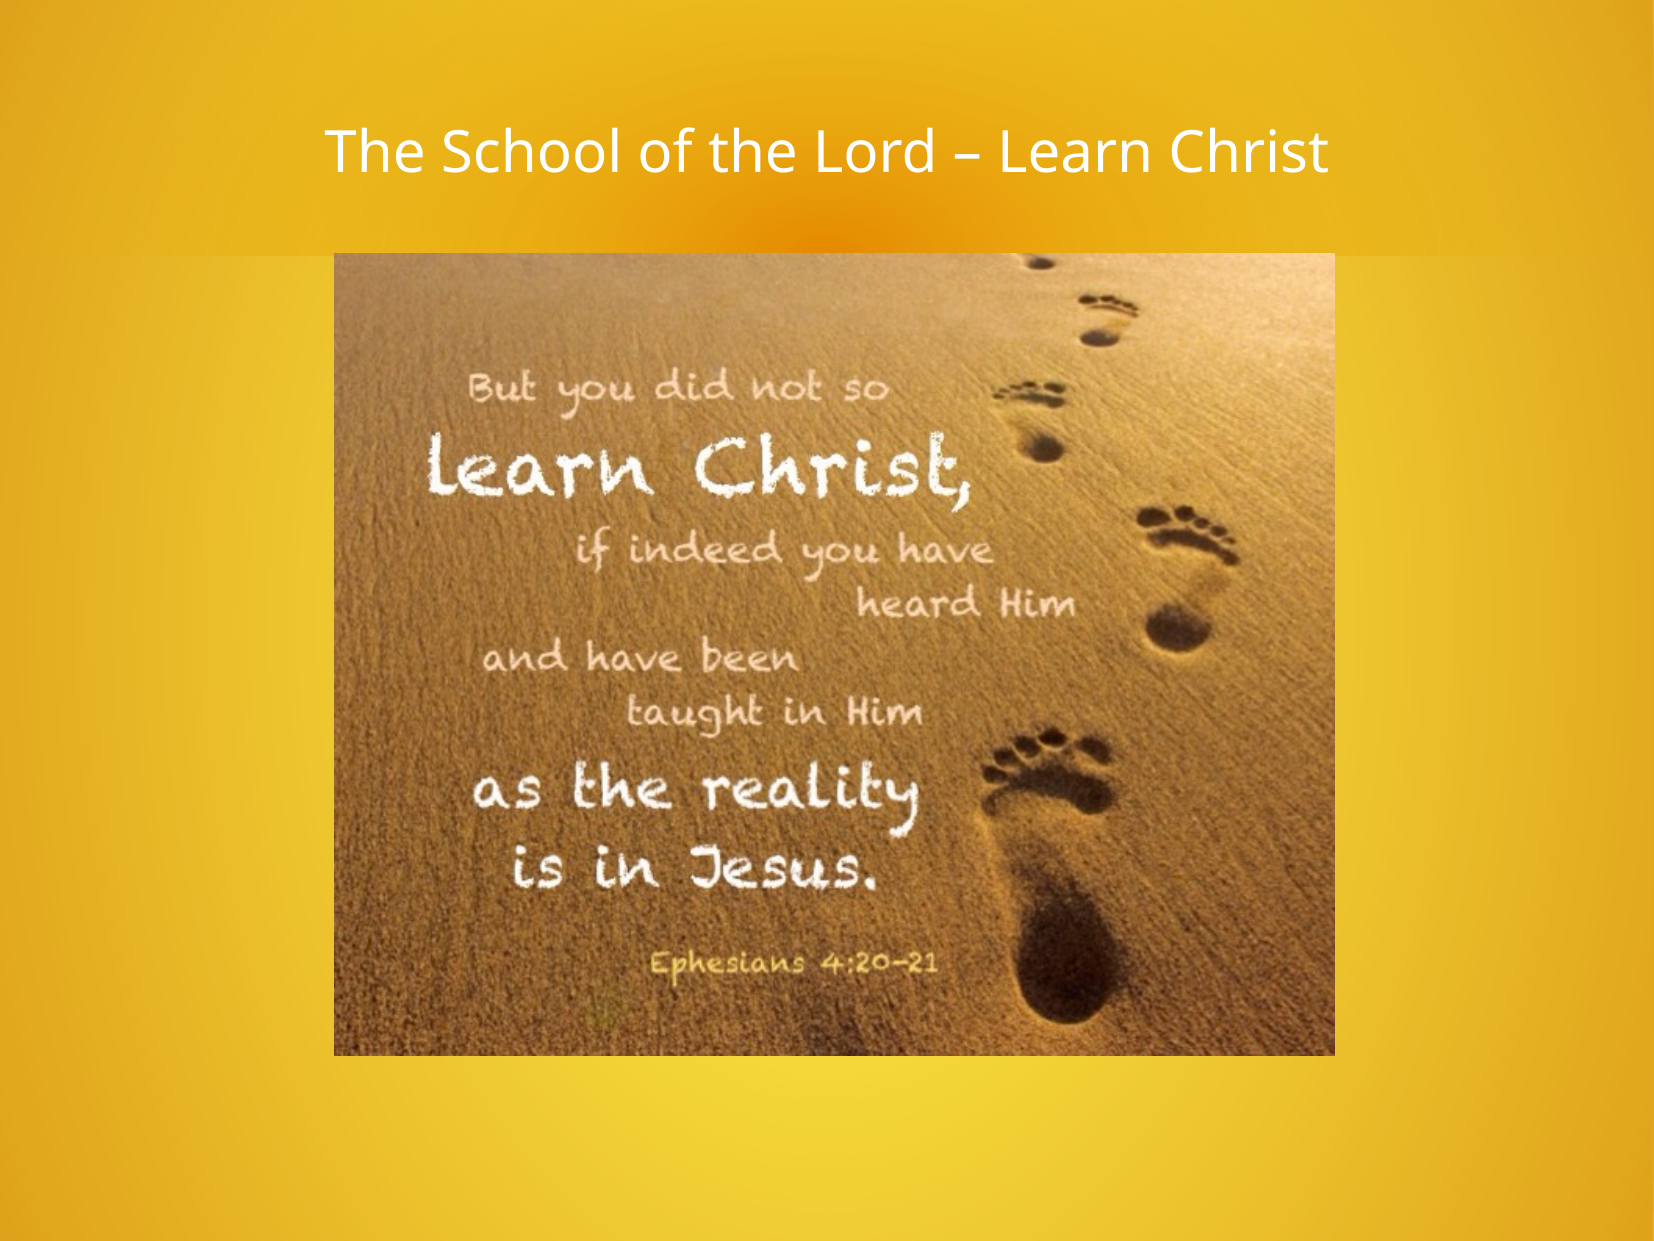

# The School of the Lord – Learn Christ